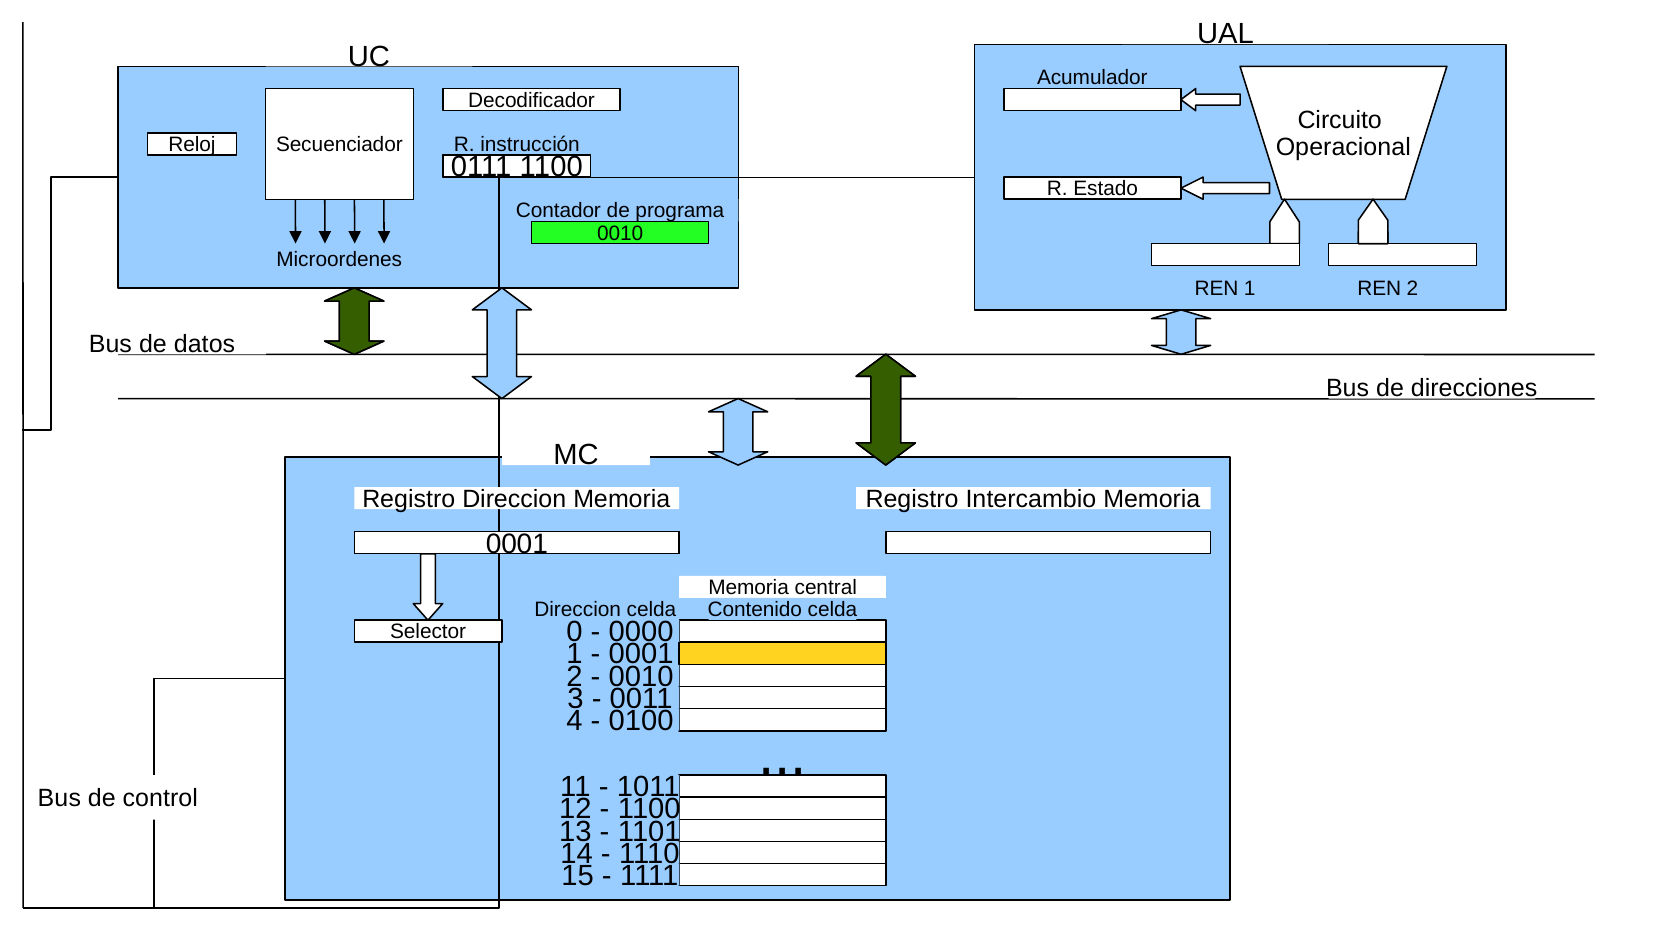

UAL
UC
Acumulador
Circuito
Operacional
Secuenciador
Decodificador
Reloj
R. instrucción
0101 1011
0111 1100
R. Estado
Contador de programa
0001
0010
Microordenes
REN 1
REN 2
Bus de datos
Bus de direcciones
MC
Registro Direccion Memoria
Registro Intercambio Memoria
1011
0001
Memoria central
Direccion celda
Contenido celda
0 - 0000
Selector
1 - 0001
2 - 0010
3 - 0011
4 - 0100
...
11 - 1011
Bus de control
12 - 1100
13 - 1101
14 - 1110
15 - 1111